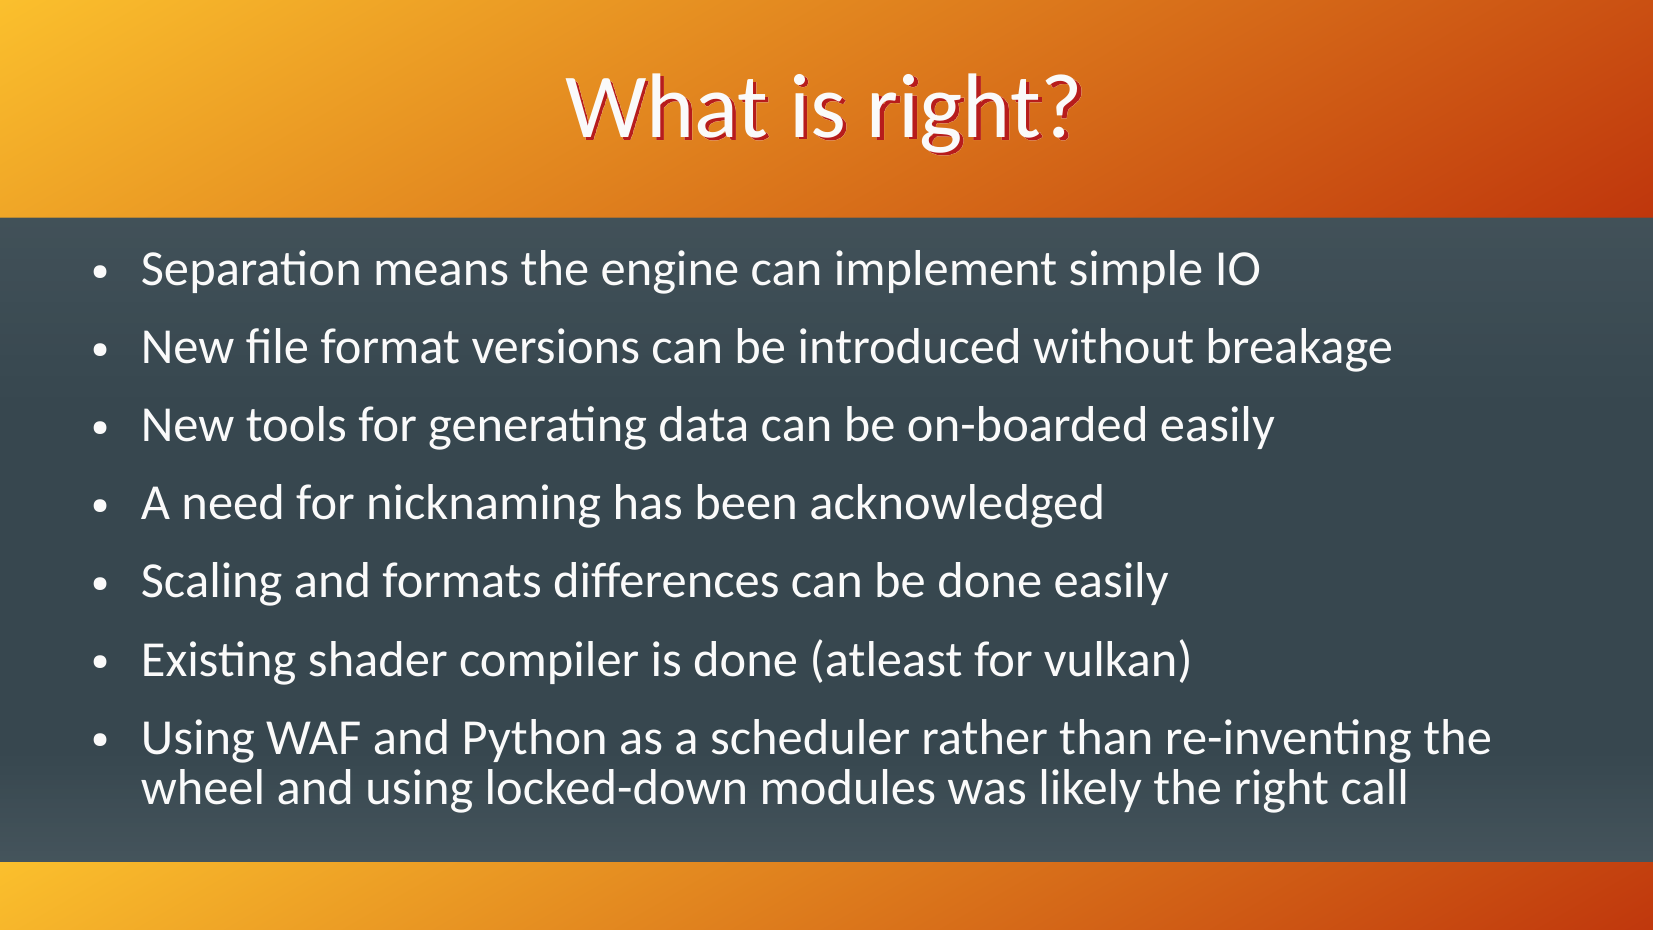

# What is right?
Separation means the engine can implement simple IO
New file format versions can be introduced without breakage
New tools for generating data can be on-boarded easily
A need for nicknaming has been acknowledged
Scaling and formats differences can be done easily
Existing shader compiler is done (atleast for vulkan)
Using WAF and Python as a scheduler rather than re-inventing the wheel and using locked-down modules was likely the right call